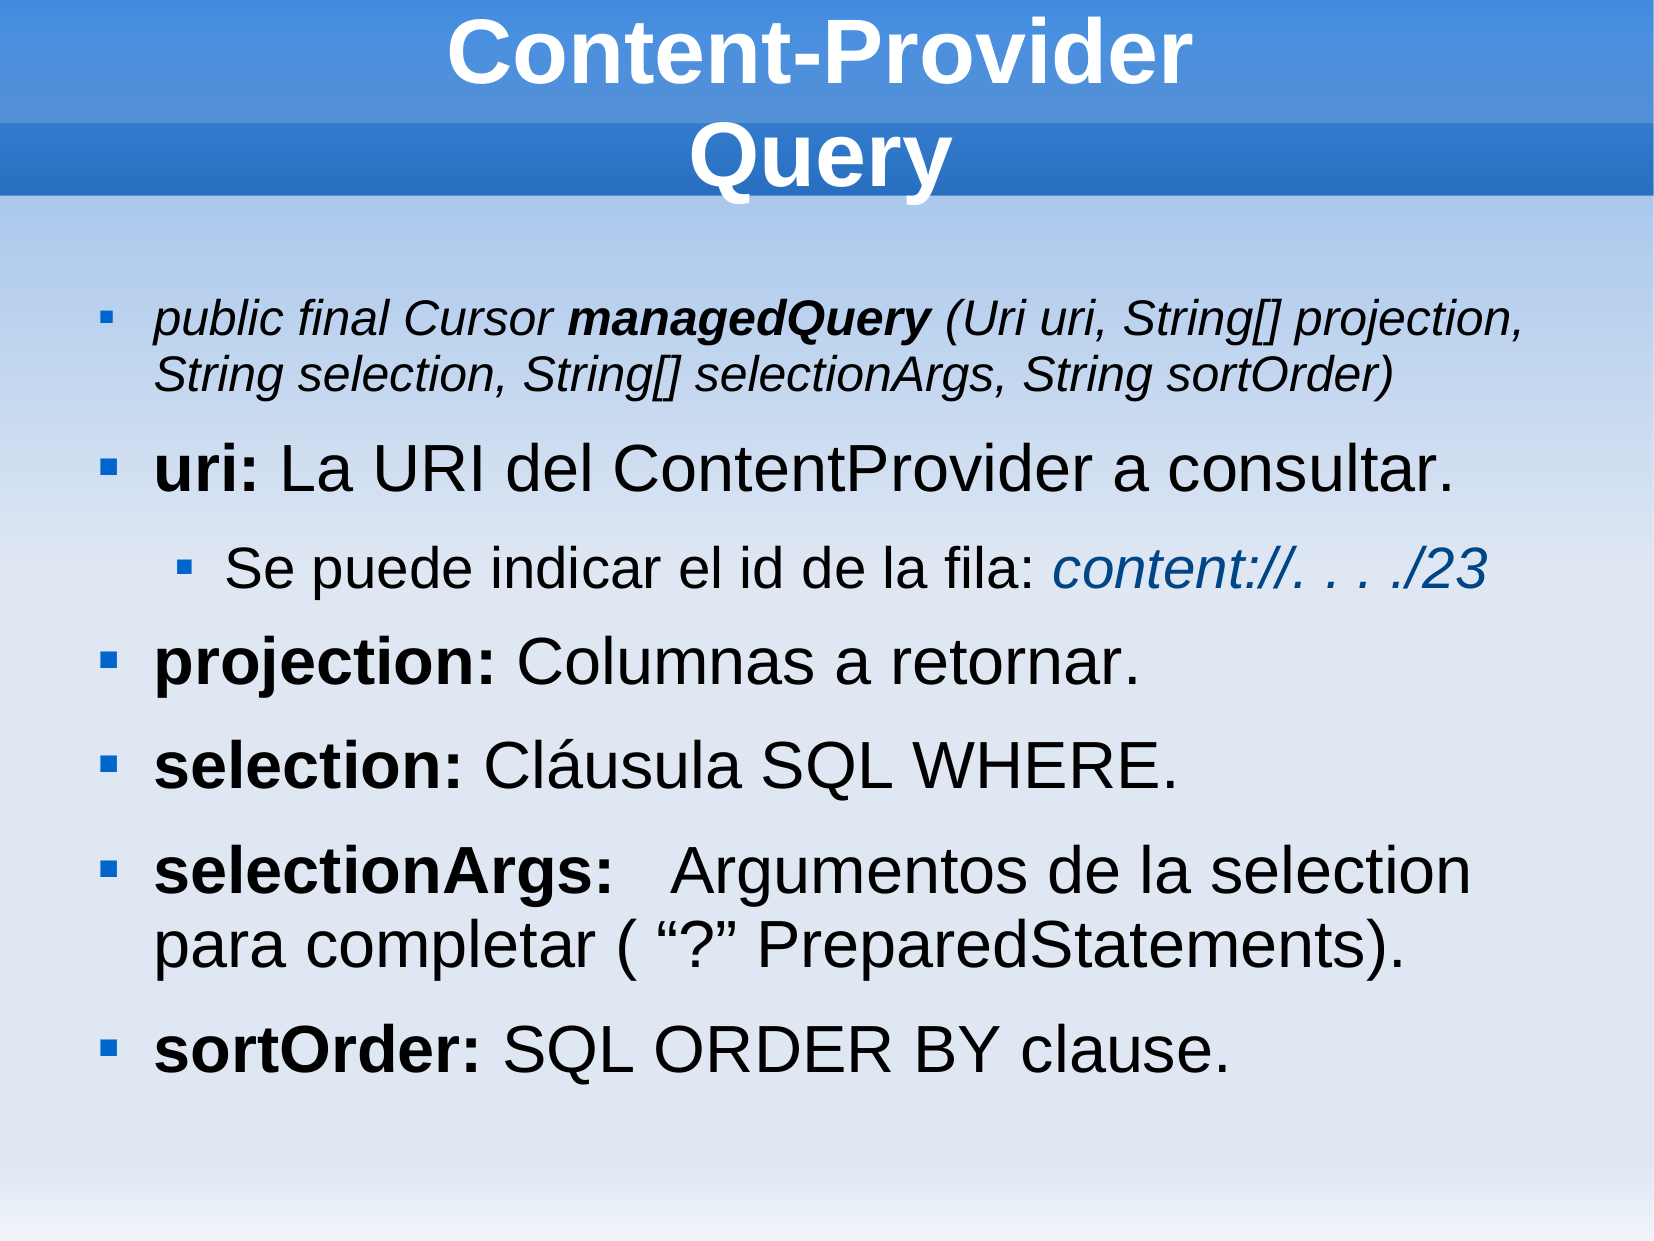

# Content-Provider Query
public final Cursor managedQuery (Uri uri, String[] projection, String selection, String[] selectionArgs, String sortOrder)
uri: La URI del ContentProvider a consultar.
Se puede indicar el id de la fila: content://. . . ./23
projection: Columnas a retornar.
selection: Cláusula SQL WHERE.
selectionArgs:	Argumentos de la selection para completar ( “?” PreparedStatements).
sortOrder: SQL ORDER BY clause.